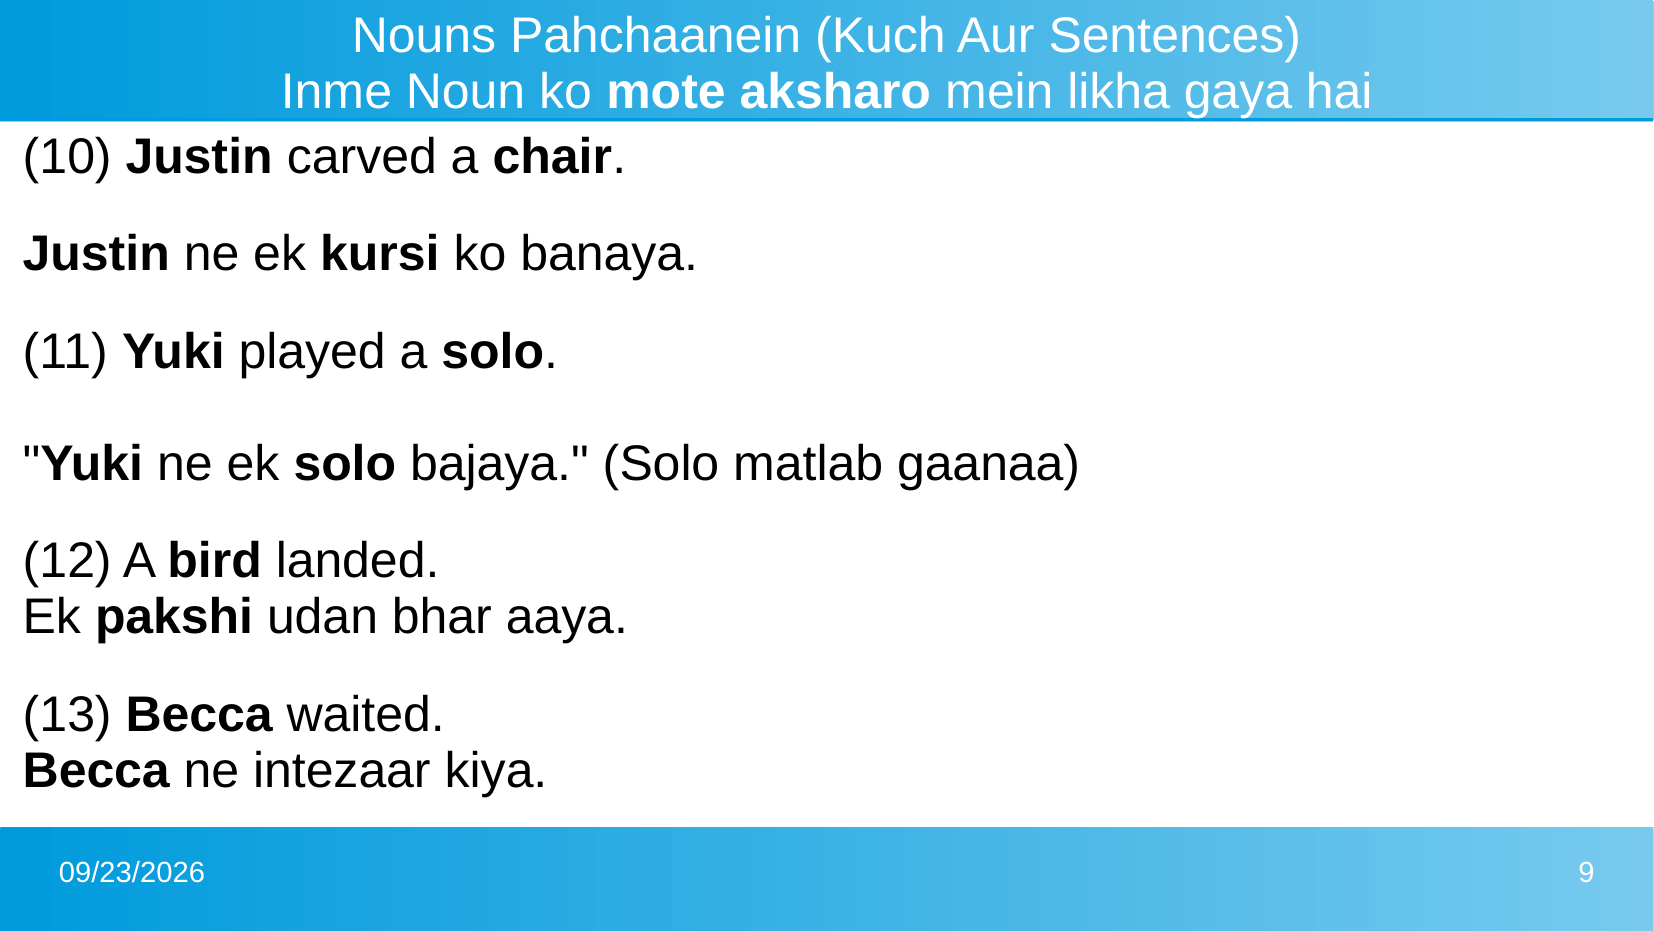

# Nouns Pahchaanein (Kuch Aur Sentences) Inme Noun ko mote aksharo mein likha gaya hai
(10) Justin carved a chair.
Justin ne ek kursi ko banaya.
(11) Yuki played a solo.
"Yuki ne ek solo bajaya." (Solo matlab gaanaa)
(12) A bird landed.
Ek pakshi udan bhar aaya.
(13) Becca waited.
Becca ne intezaar kiya.
9